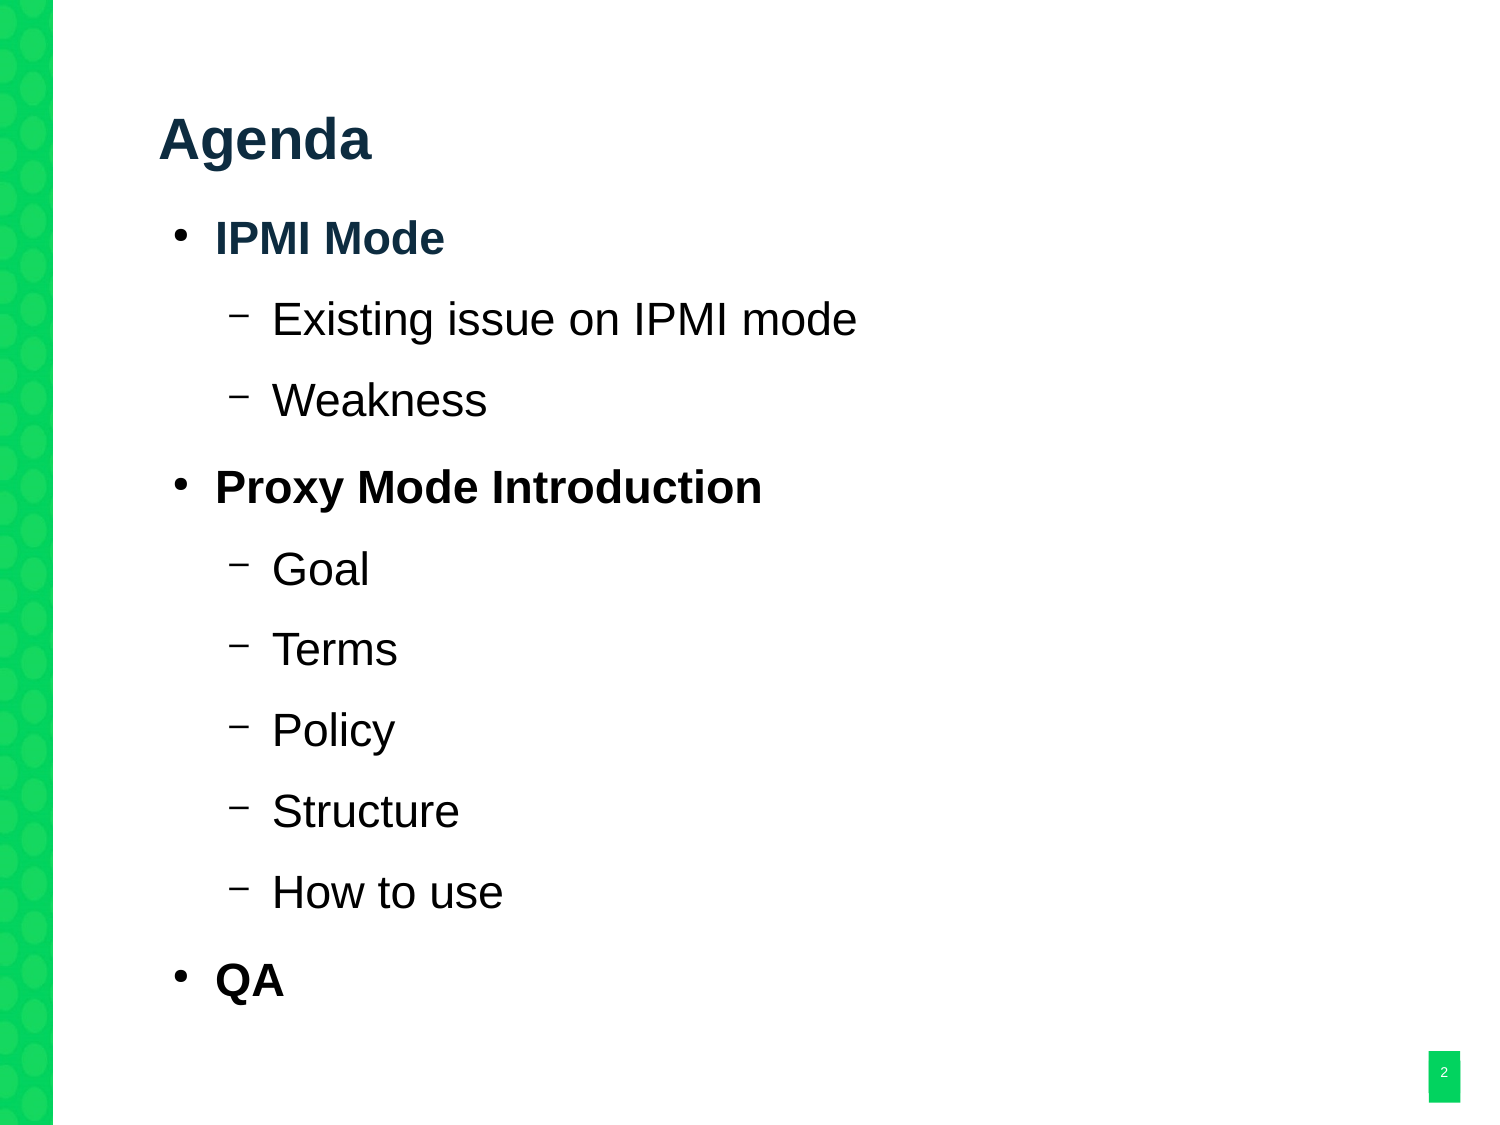

# Agenda
IPMI Mode
Existing issue on IPMI mode
Weakness
Proxy Mode Introduction
Goal
Terms
Policy
Structure
How to use
QA